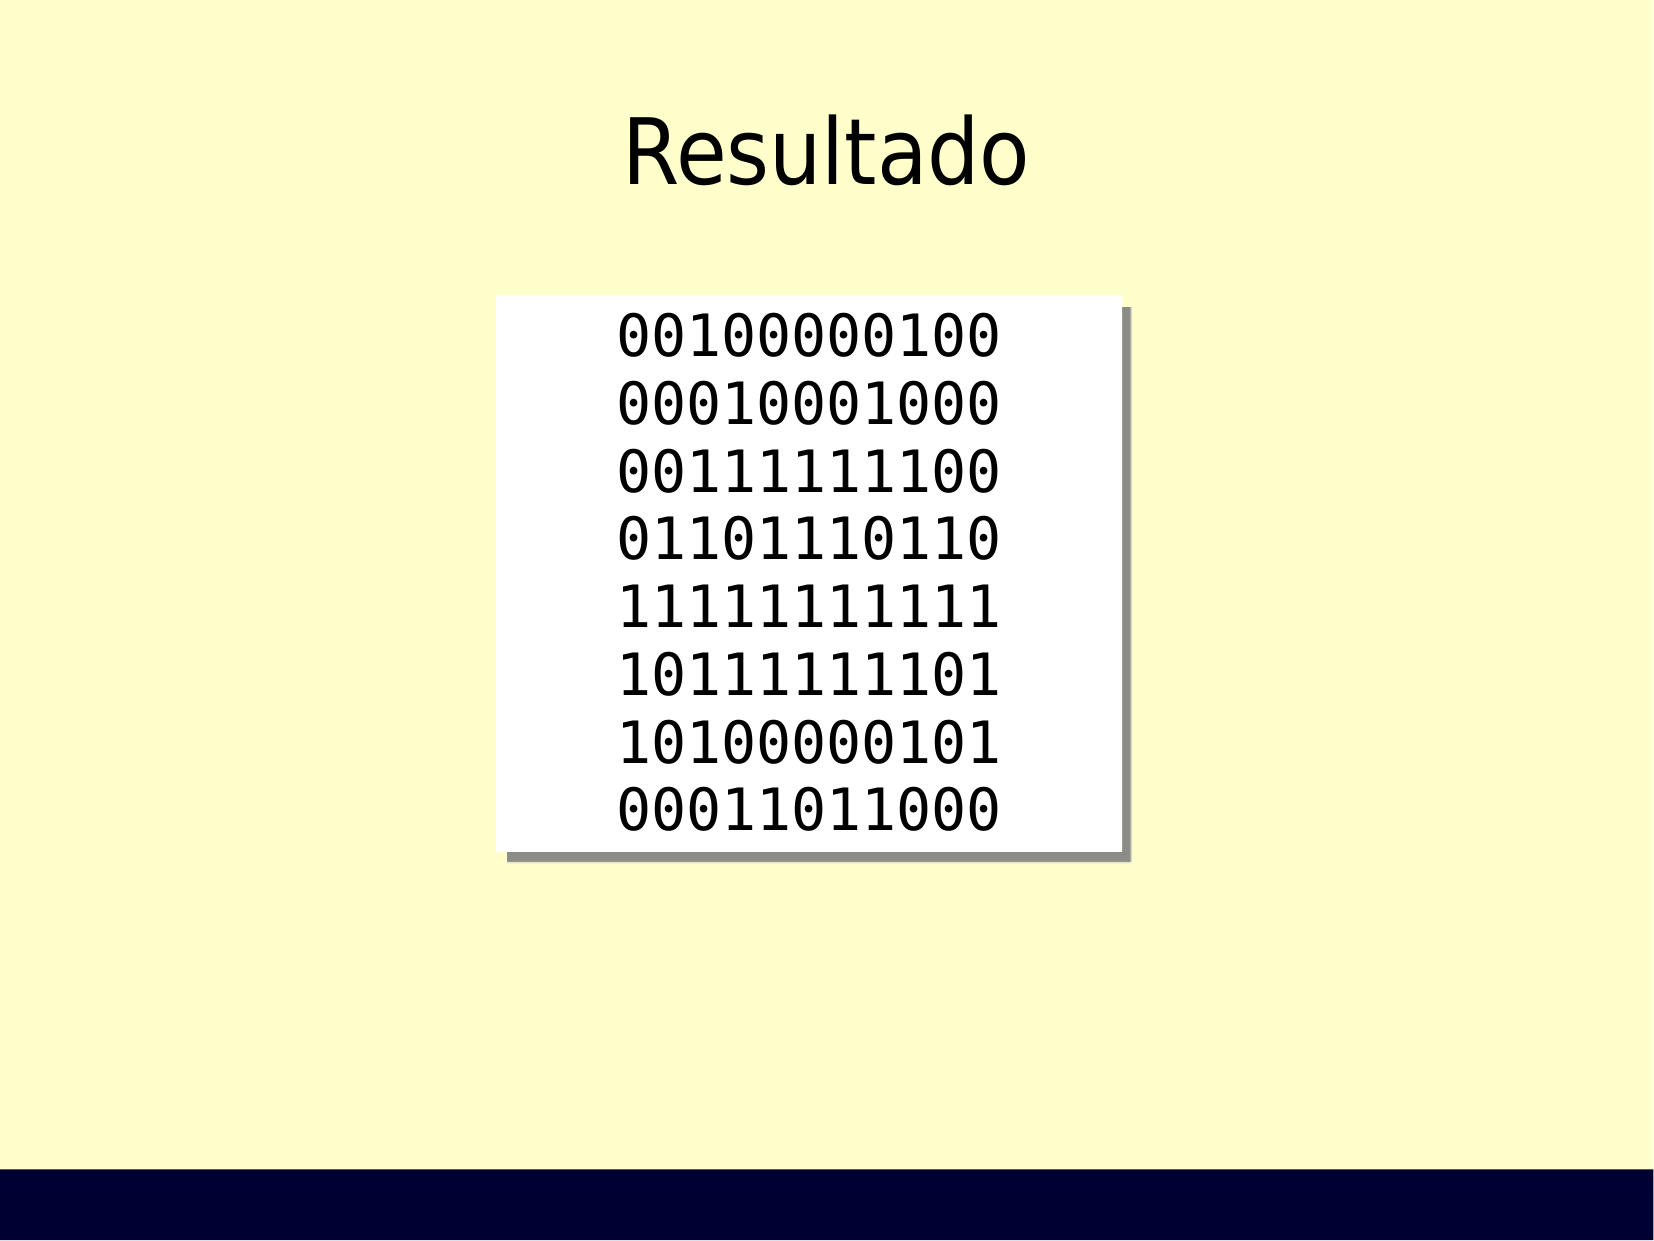

# Resultado
00100000100
00010001000
00111111100
01101110110
11111111111
10111111101
10100000101
00011011000